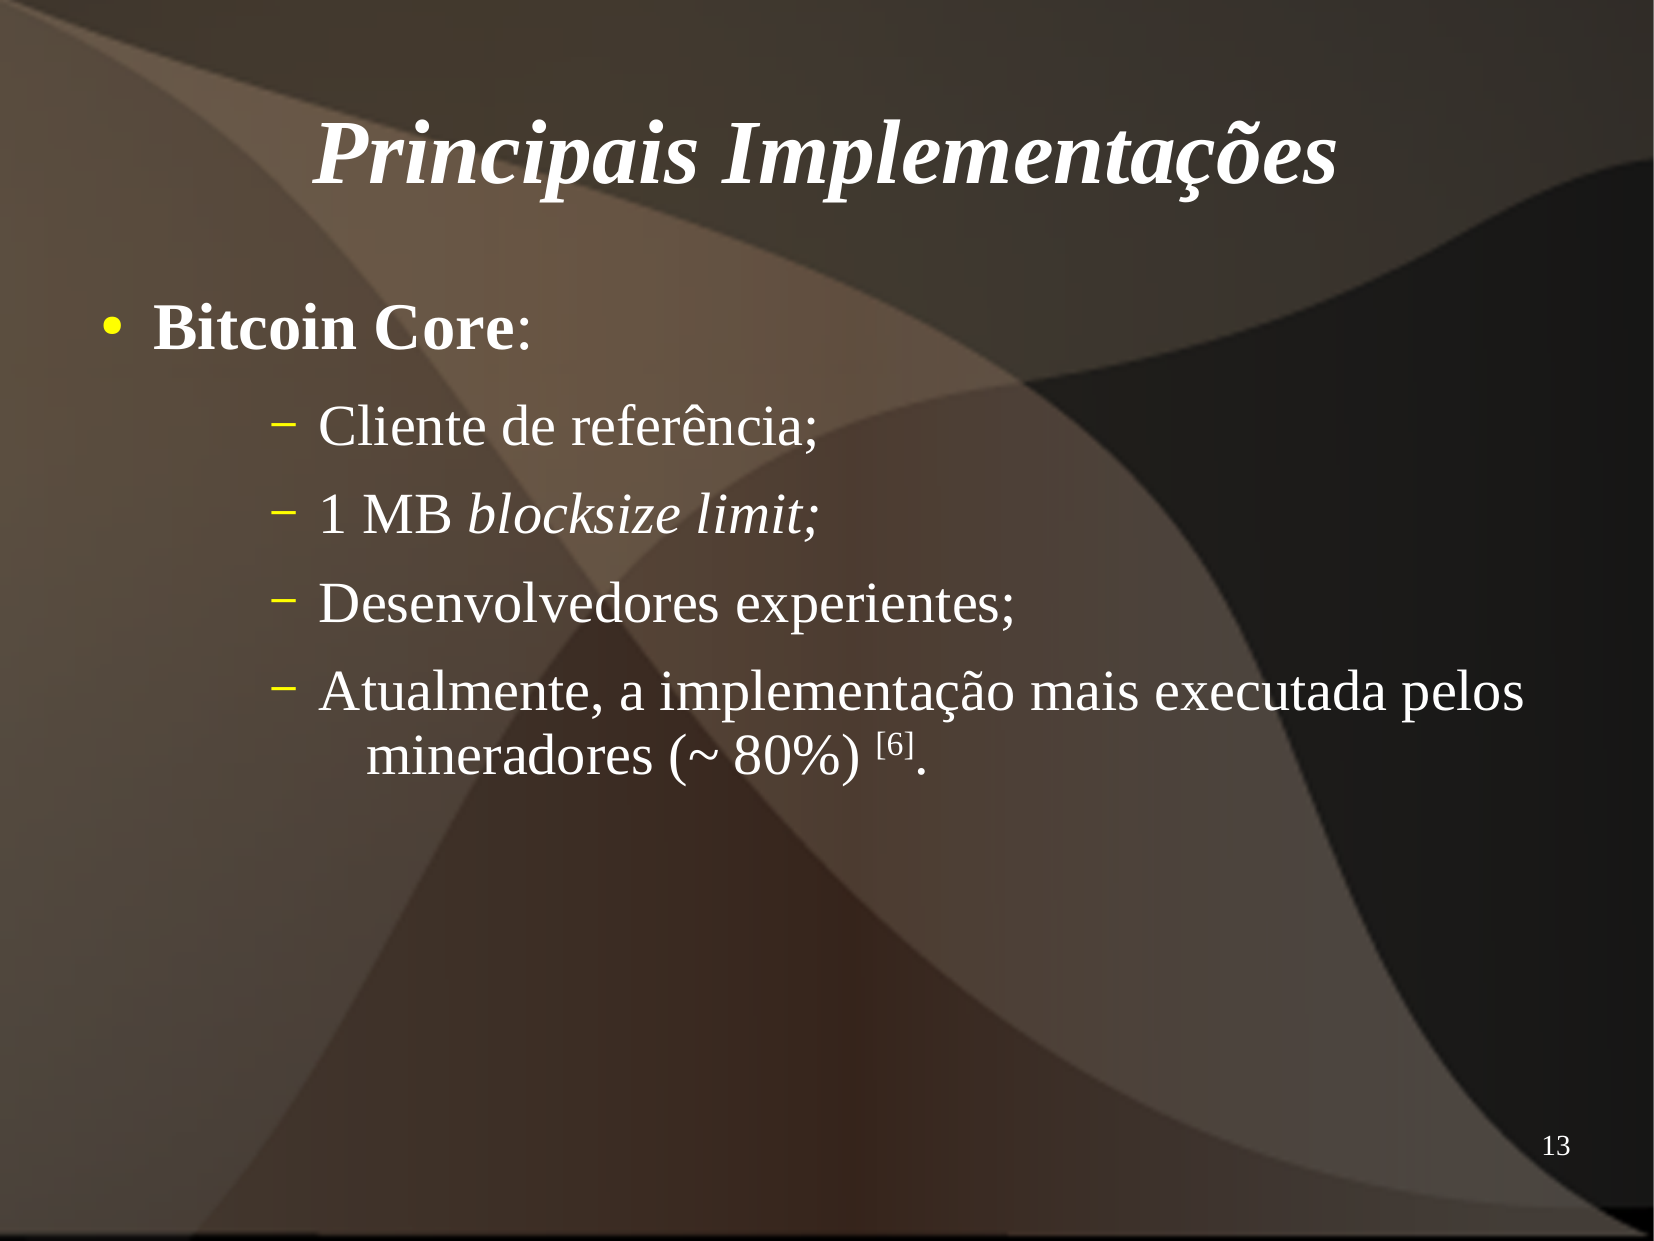

# Principais Implementações
Bitcoin Core:
Cliente de referência;
1 MB blocksize limit;
Desenvolvedores experientes;
Atualmente, a implementação mais executada pelos mineradores (~ 80%) [6].
13